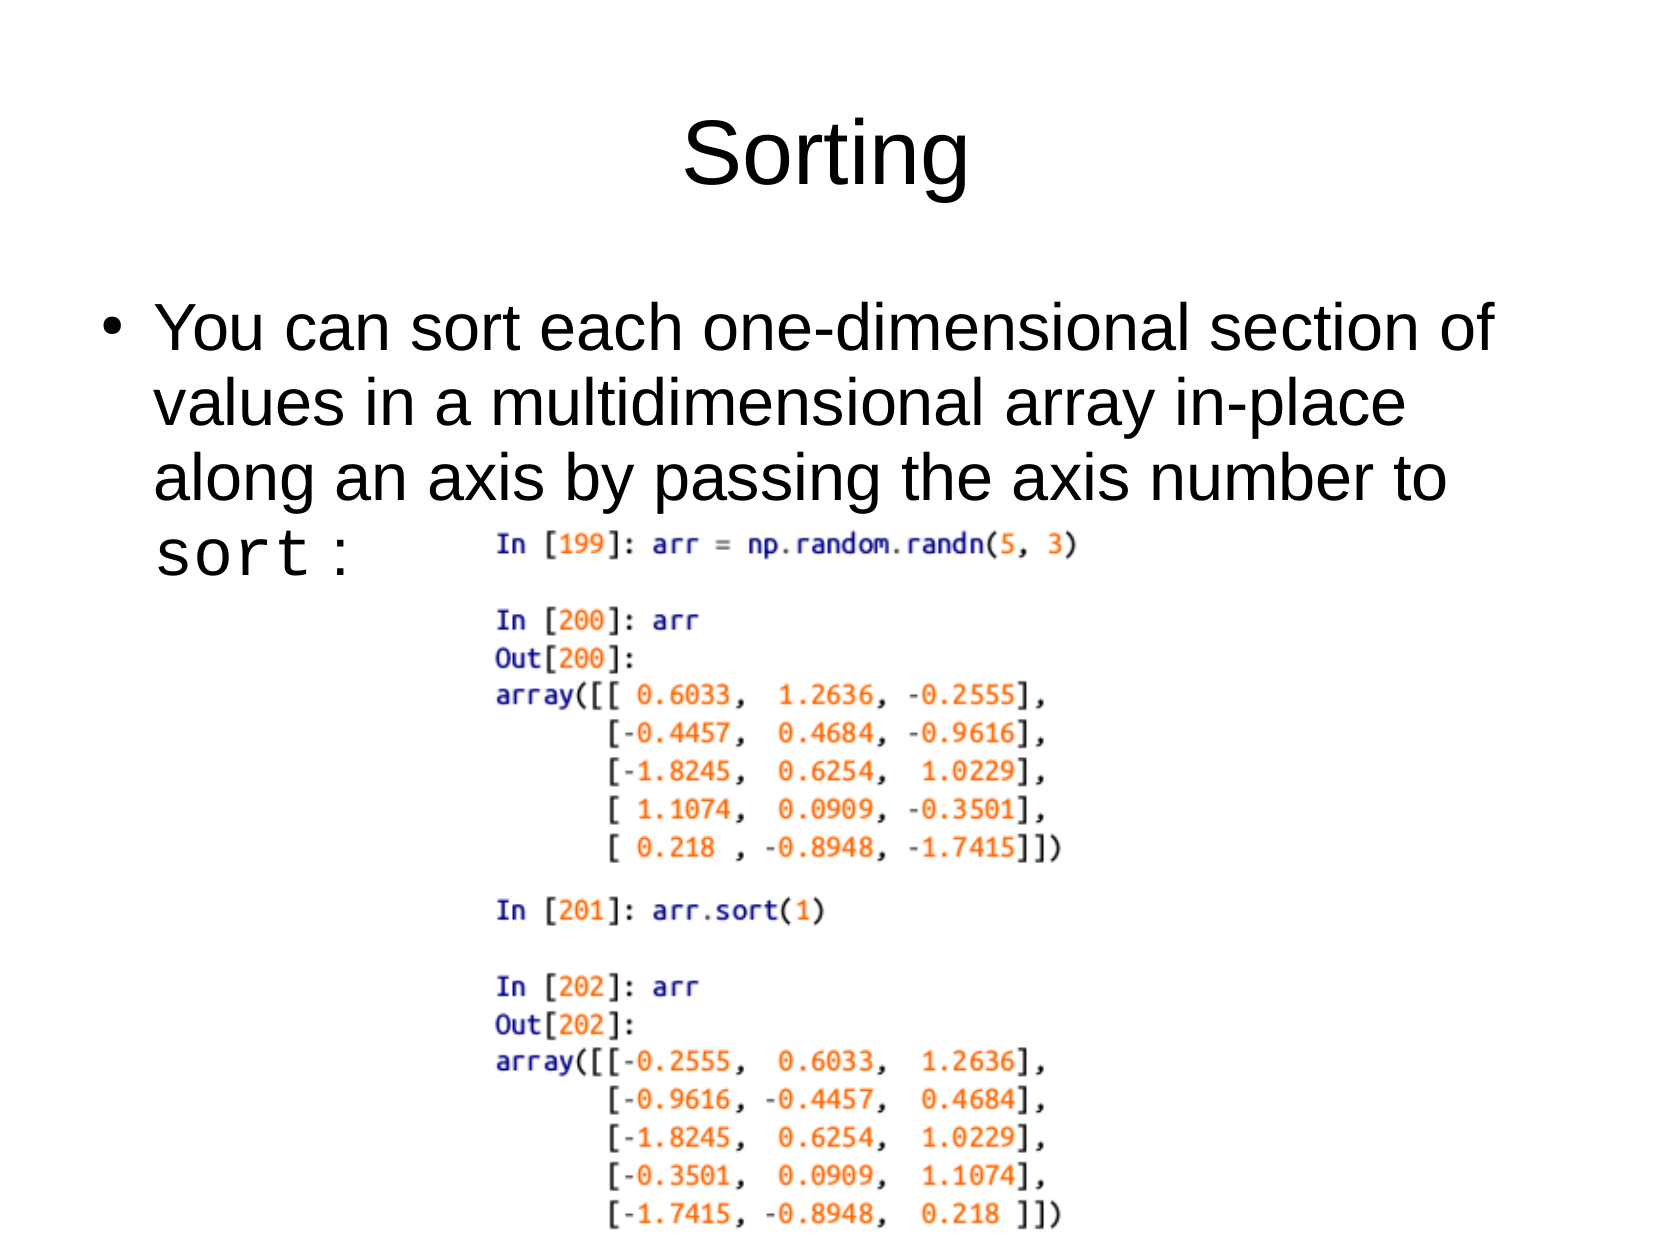

# Sorting
You can sort each one-dimensional section of values in a multidimensional array in-place along an axis by passing the axis number to sort :